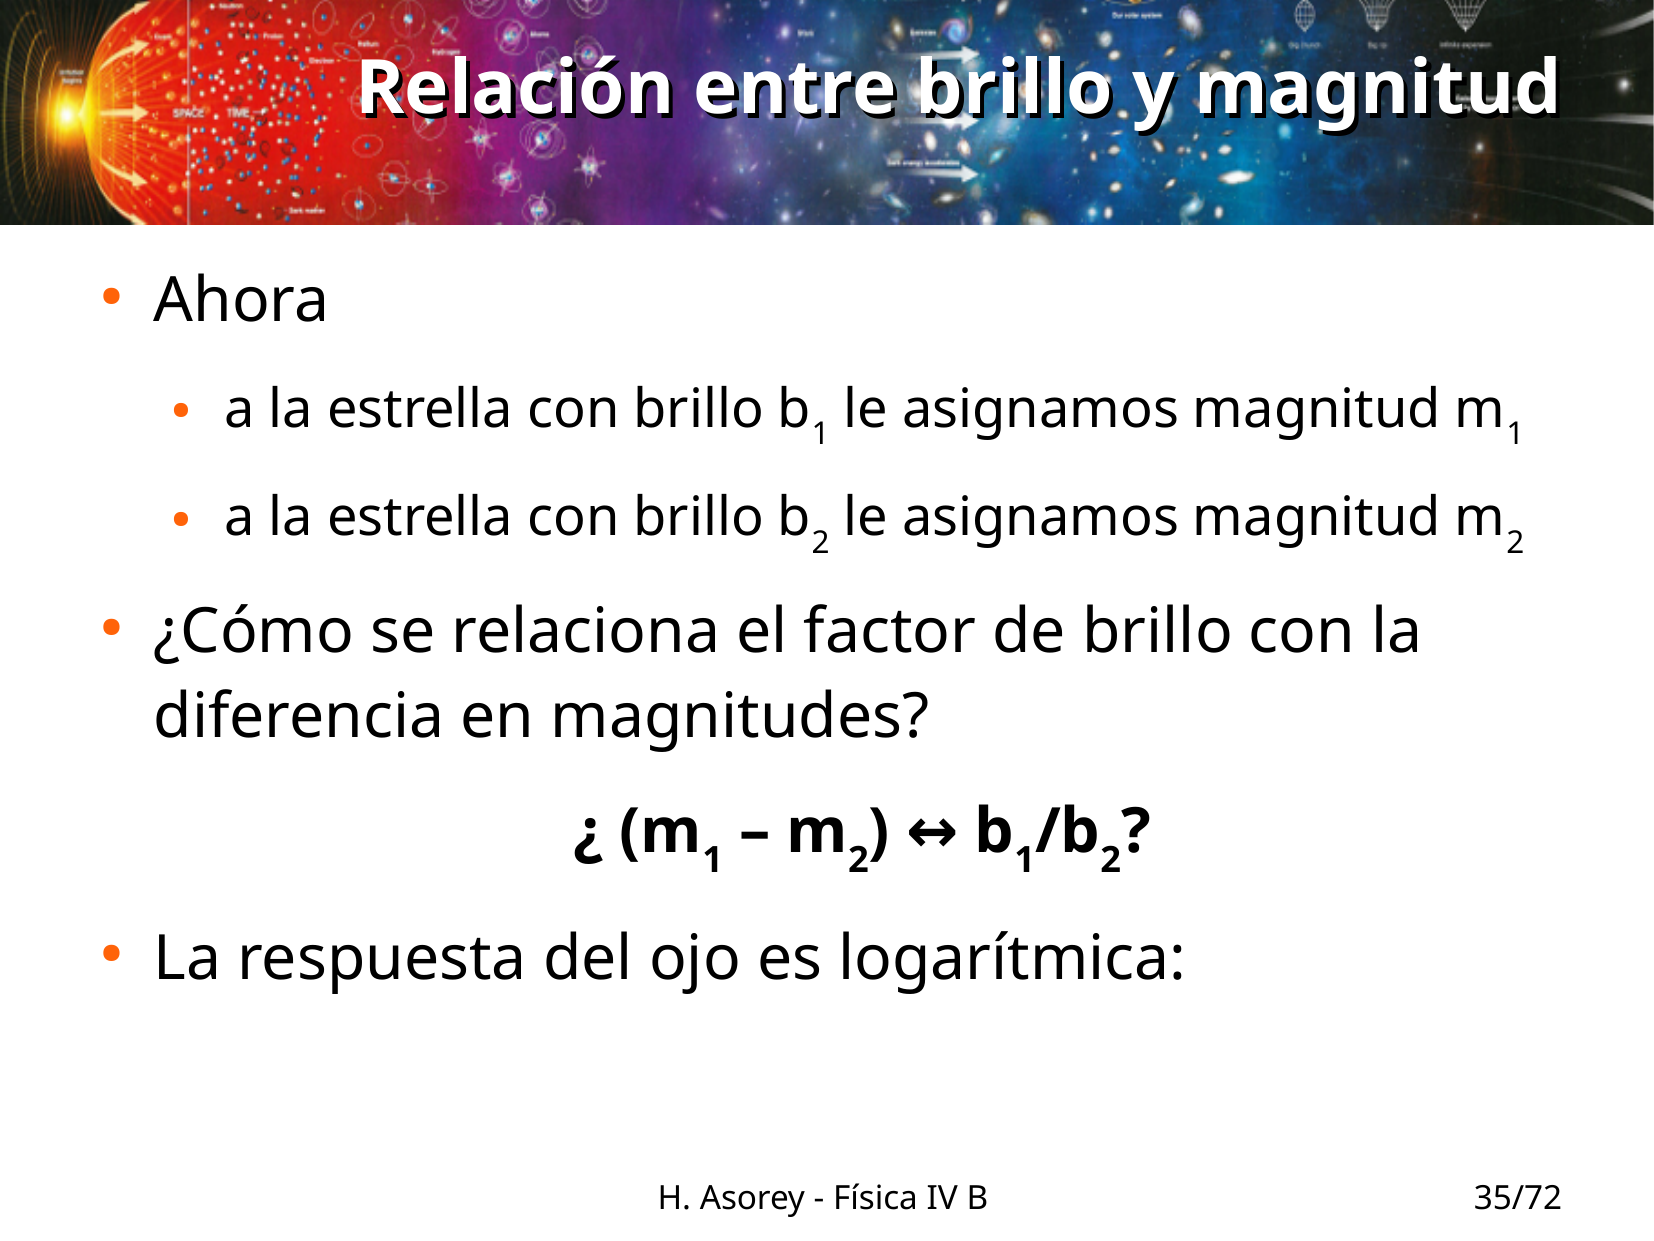

# Relación entre brillo y magnitud
Ahora
a la estrella con brillo b1 le asignamos magnitud m1
a la estrella con brillo b2 le asignamos magnitud m2
¿Cómo se relaciona el factor de brillo con la diferencia en magnitudes?
¿ (m1 – m2) ↔ b1/b2?
La respuesta del ojo es logarítmica:
H. Asorey - Física IV B
35